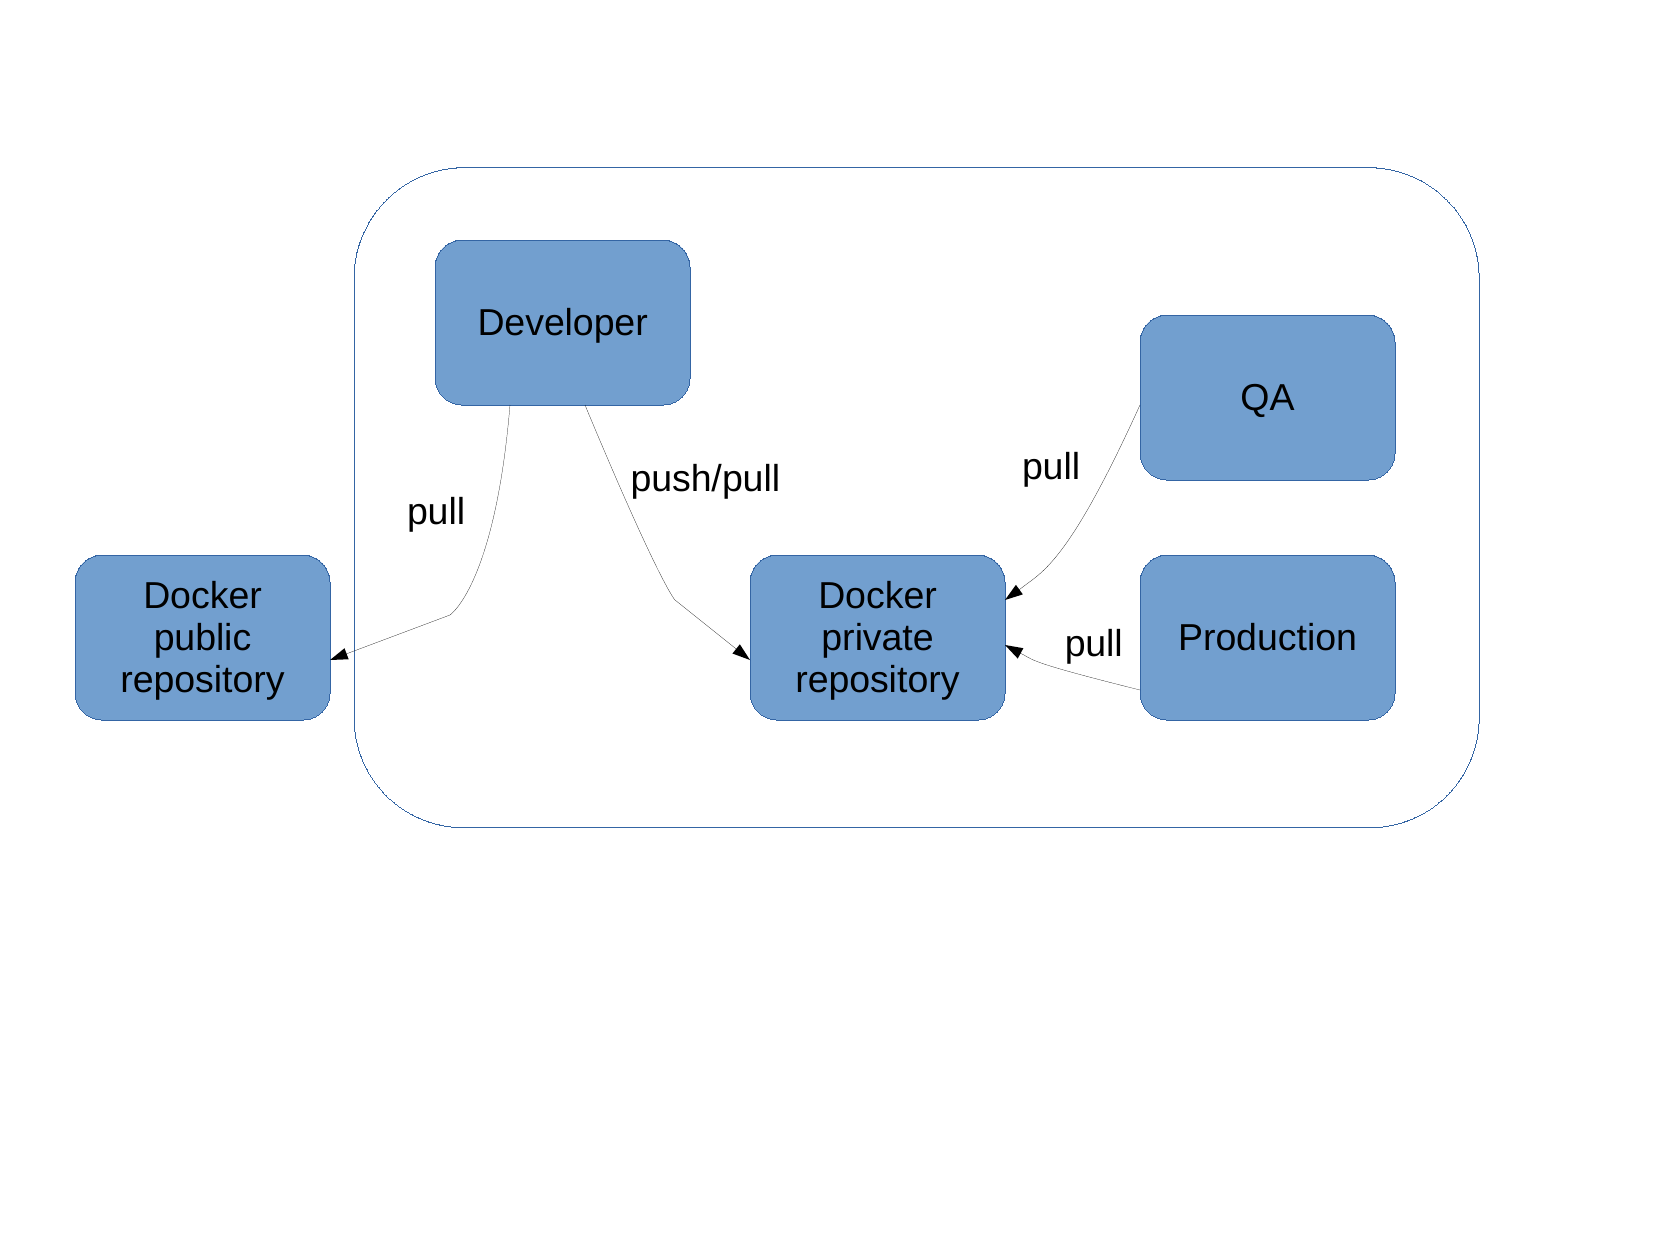

Developer
QA
pull
push/pull
pull
Docker
public
repository
Docker
private
repository
Production
pull